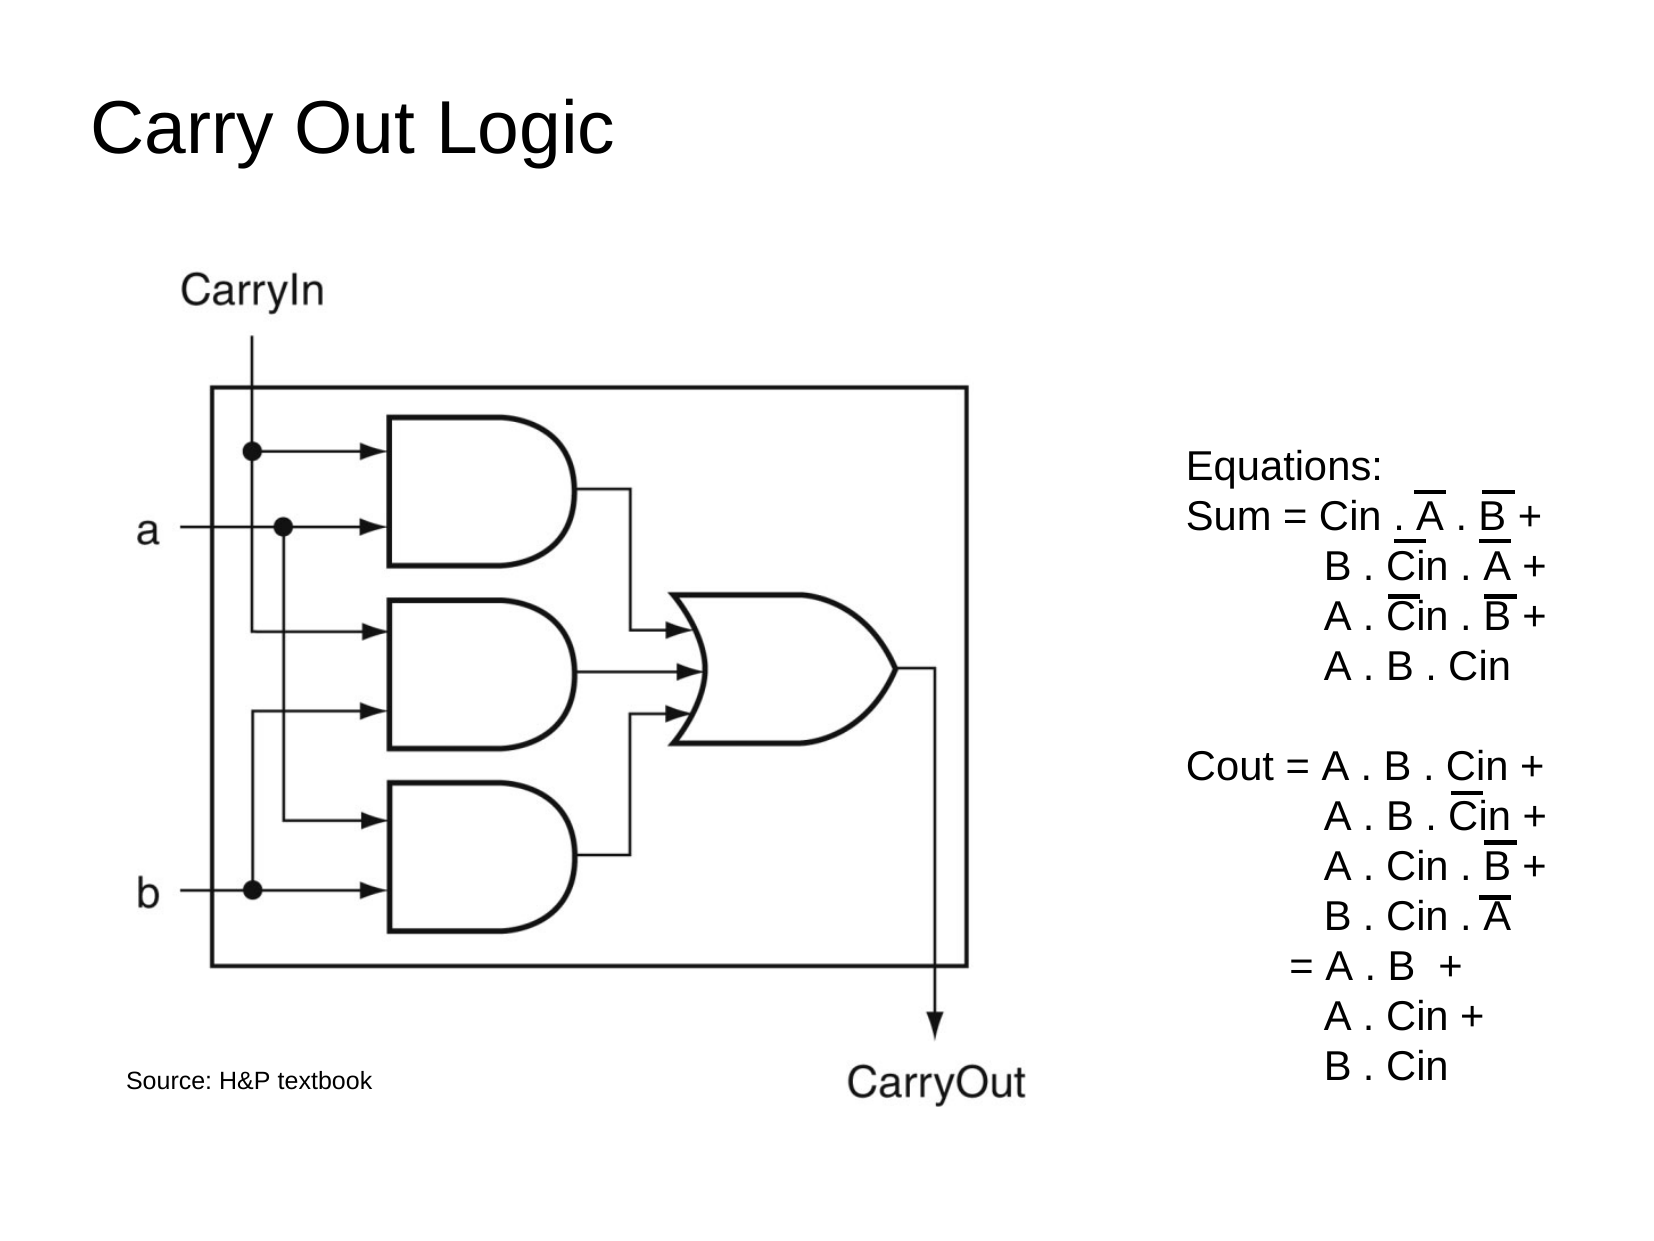

Carry Out Logic
Equations:
Sum = Cin . A . B +
 B . Cin . A +
 A . Cin . B +
 A . B . Cin
Cout = A . B . Cin +
 A . B . Cin +
 A . Cin . B +
 B . Cin . A
 = A . B +
 A . Cin +
 B . Cin
Source: H&P textbook